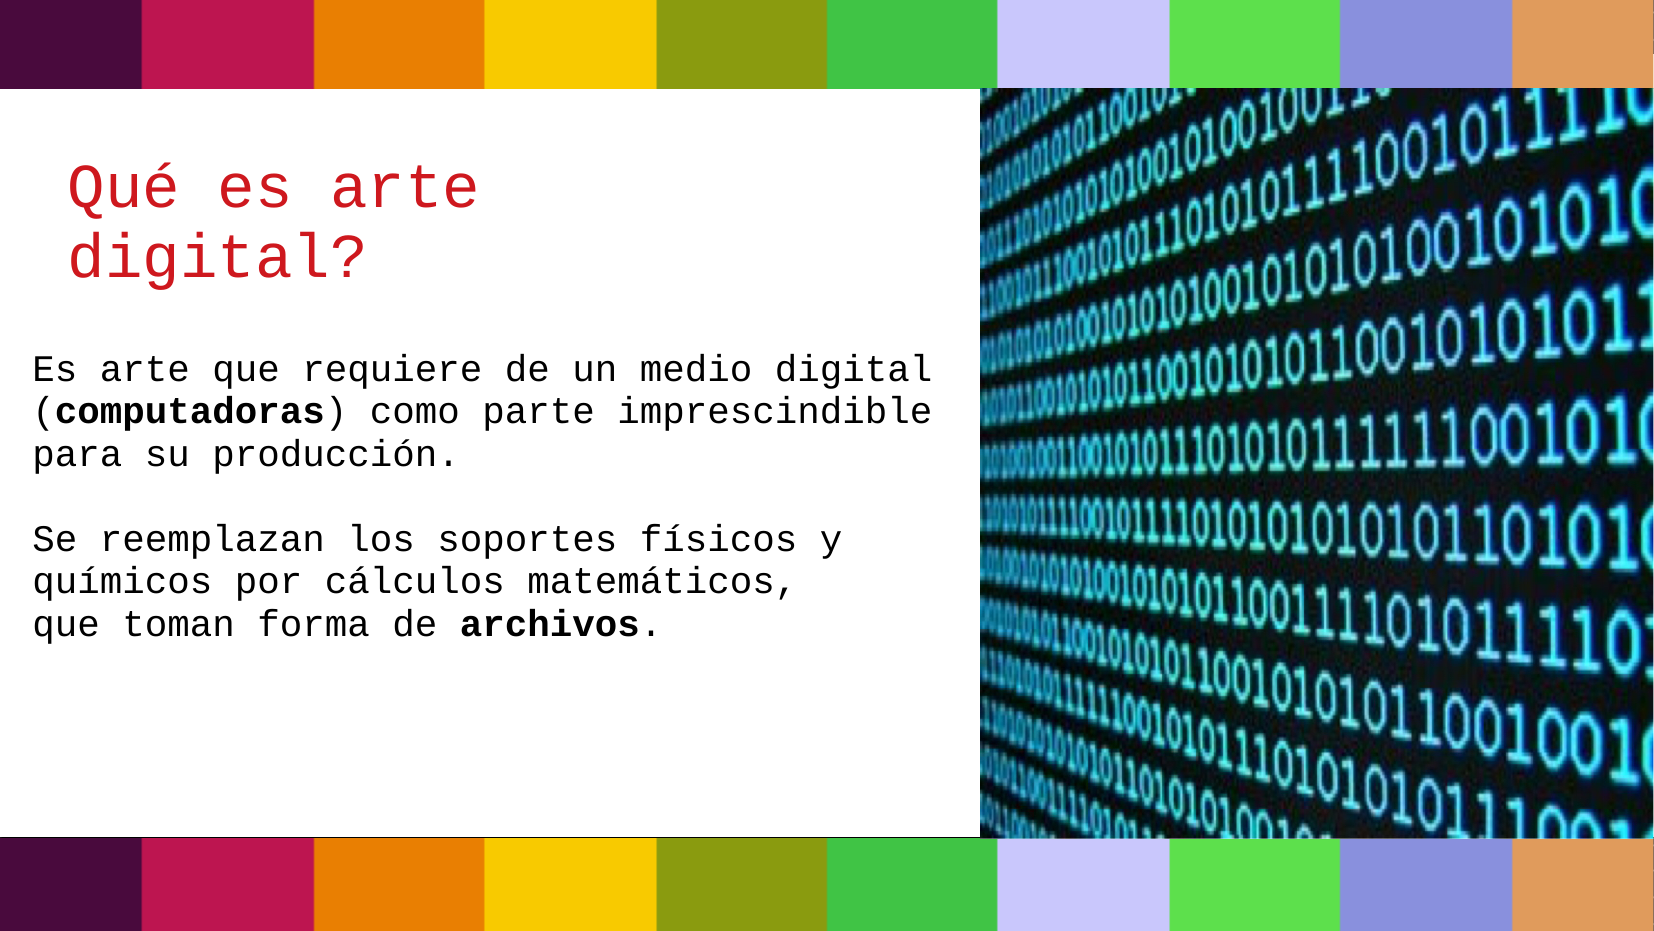

Qué es arte digital?
Es arte que requiere de un medio digital
(computadoras) como parte imprescindible
para su producción.
Se reemplazan los soportes físicos y
químicos por cálculos matemáticos,
que toman forma de archivos.